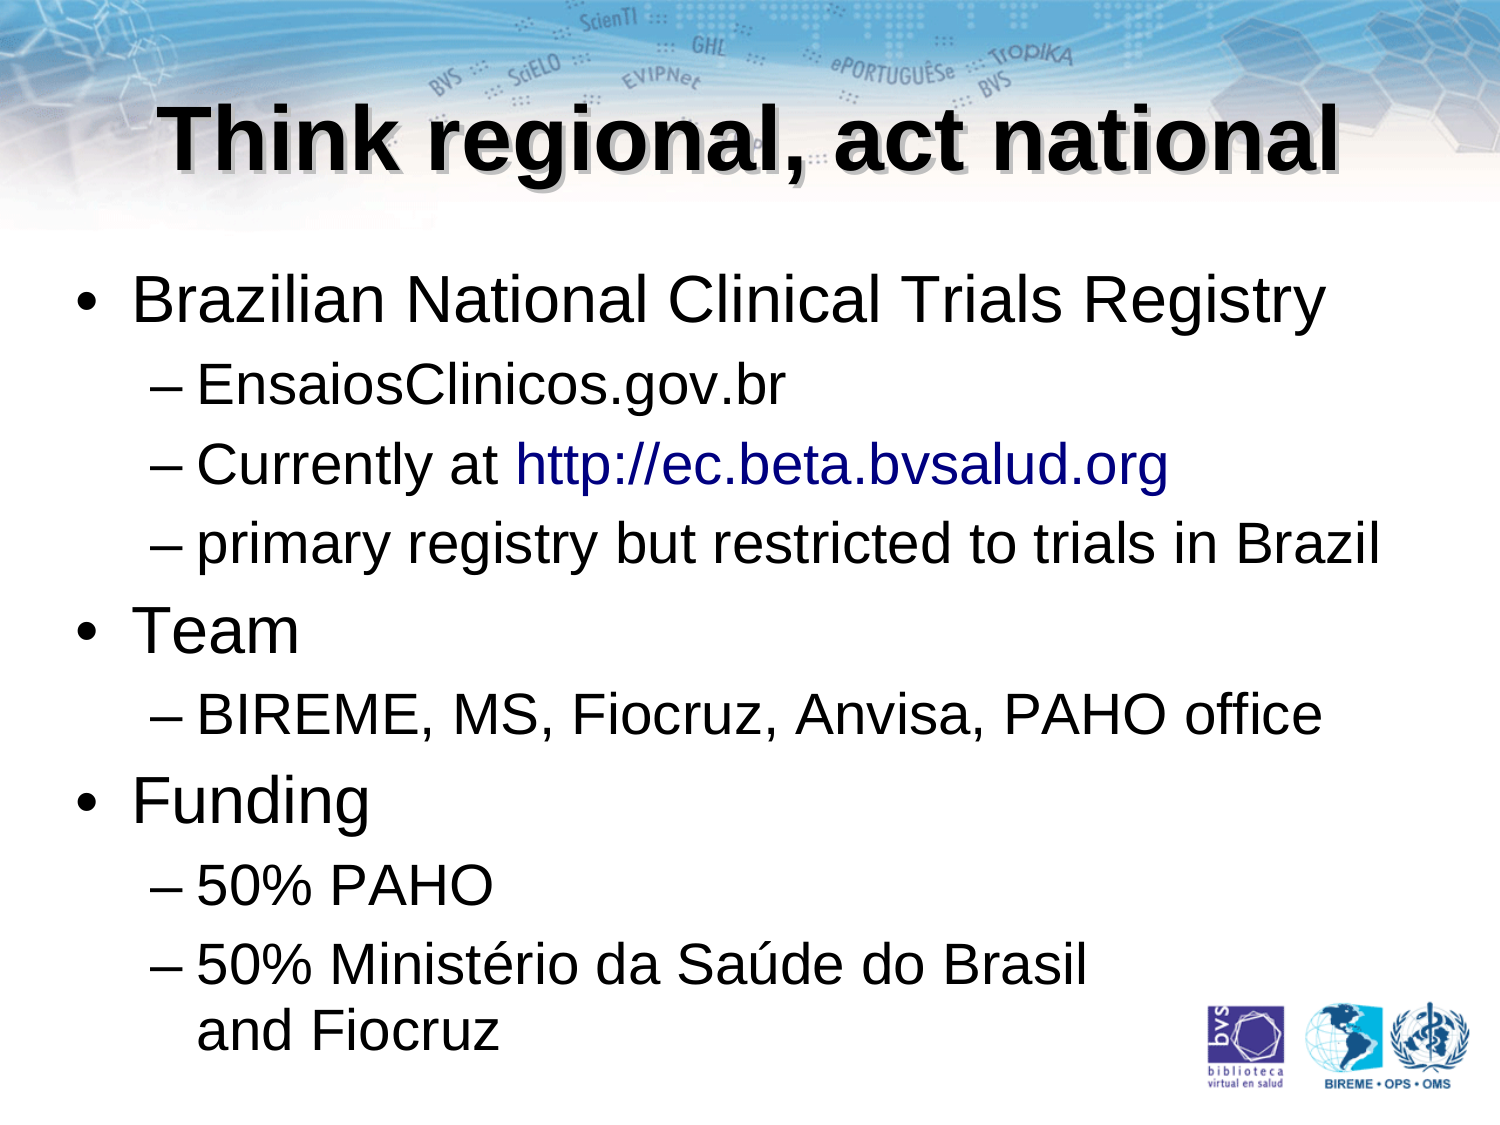

# Think regional, act national
Brazilian National Clinical Trials Registry
EnsaiosClinicos.gov.br
Currently at http://ec.beta.bvsalud.org
primary registry but restricted to trials in Brazil
Team
BIREME, MS, Fiocruz, Anvisa, PAHO office
Funding
50% PAHO
50% Ministério da Saúde do Brasil
and Fiocruz